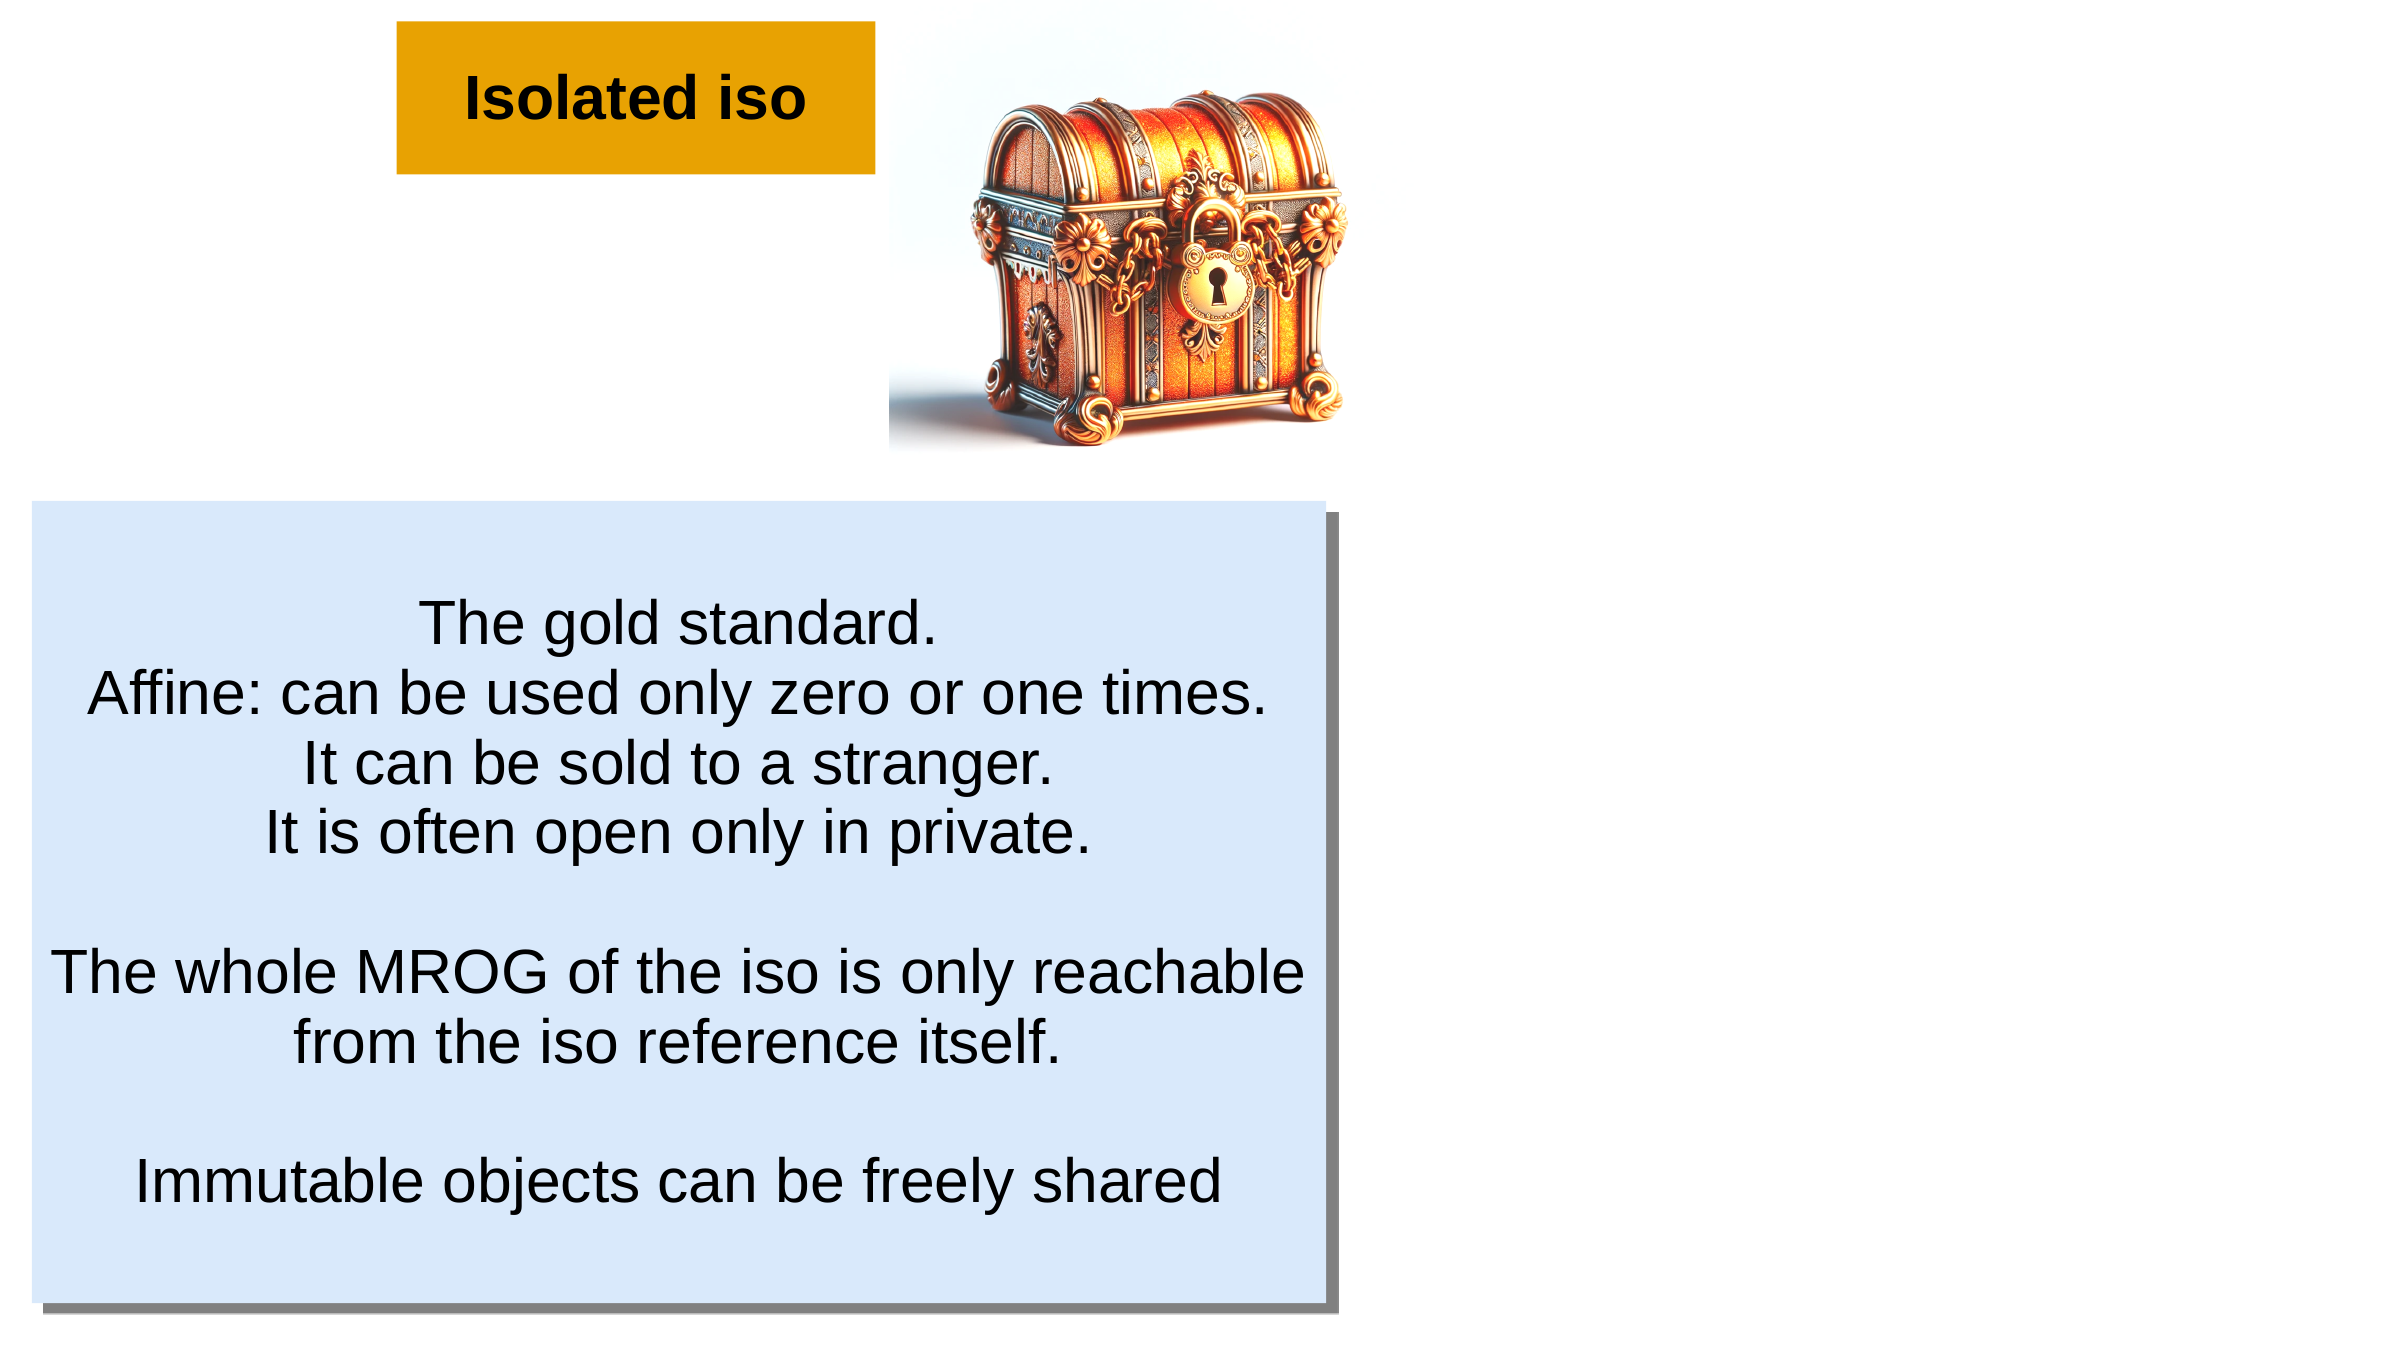

Isolated iso
The gold standard.
Affine: can be used only zero or one times.
It can be sold to a stranger.
It is often open only in private.
The whole MROG of the iso is only reachable
from the iso reference itself.
Immutable objects can be freely shared